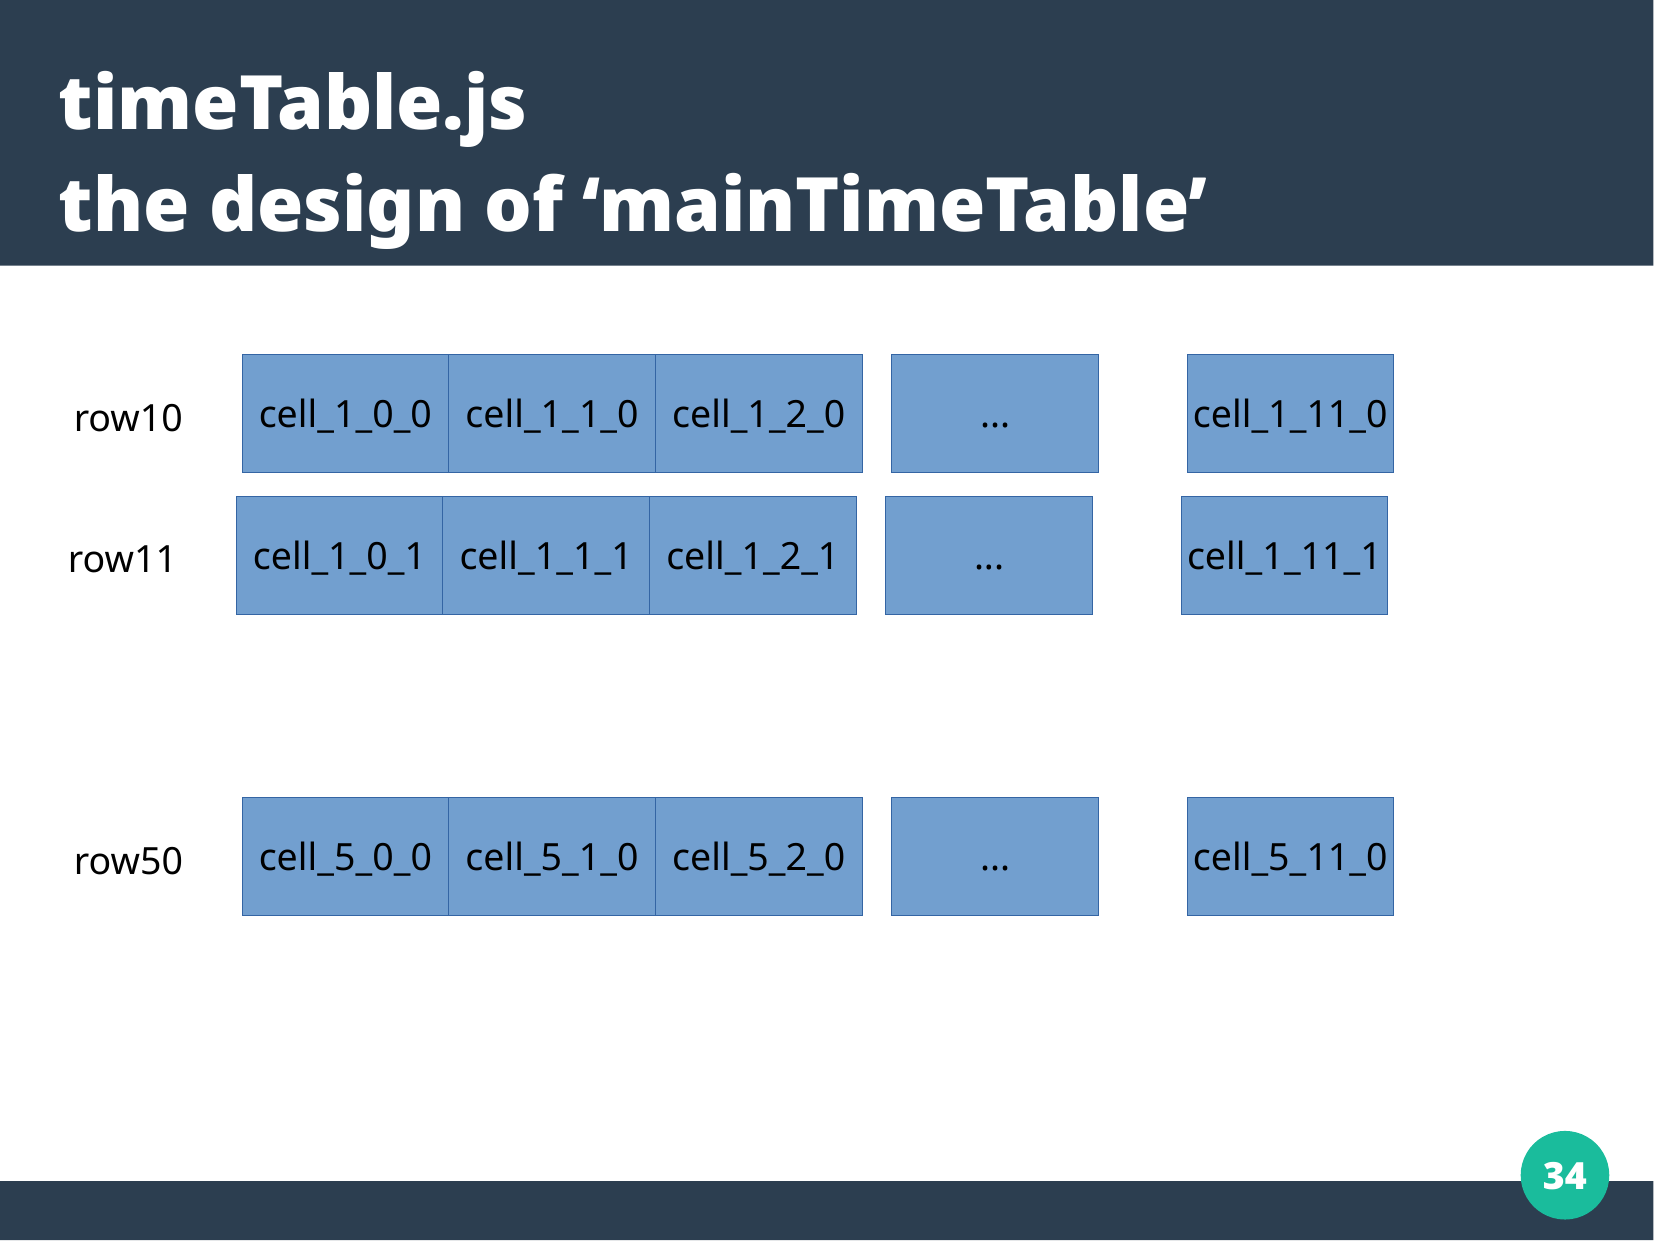

# timeTable.js the design of ‘mainTimeTable’
cell_1_0_0
cell_1_1_0
cell_1_2_0
...
cell_1_11_0
row10
cell_1_0_1
cell_1_1_1
cell_1_2_1
...
cell_1_11_1
row11
cell_5_0_0
cell_5_1_0
cell_5_2_0
...
cell_5_11_0
row50
34